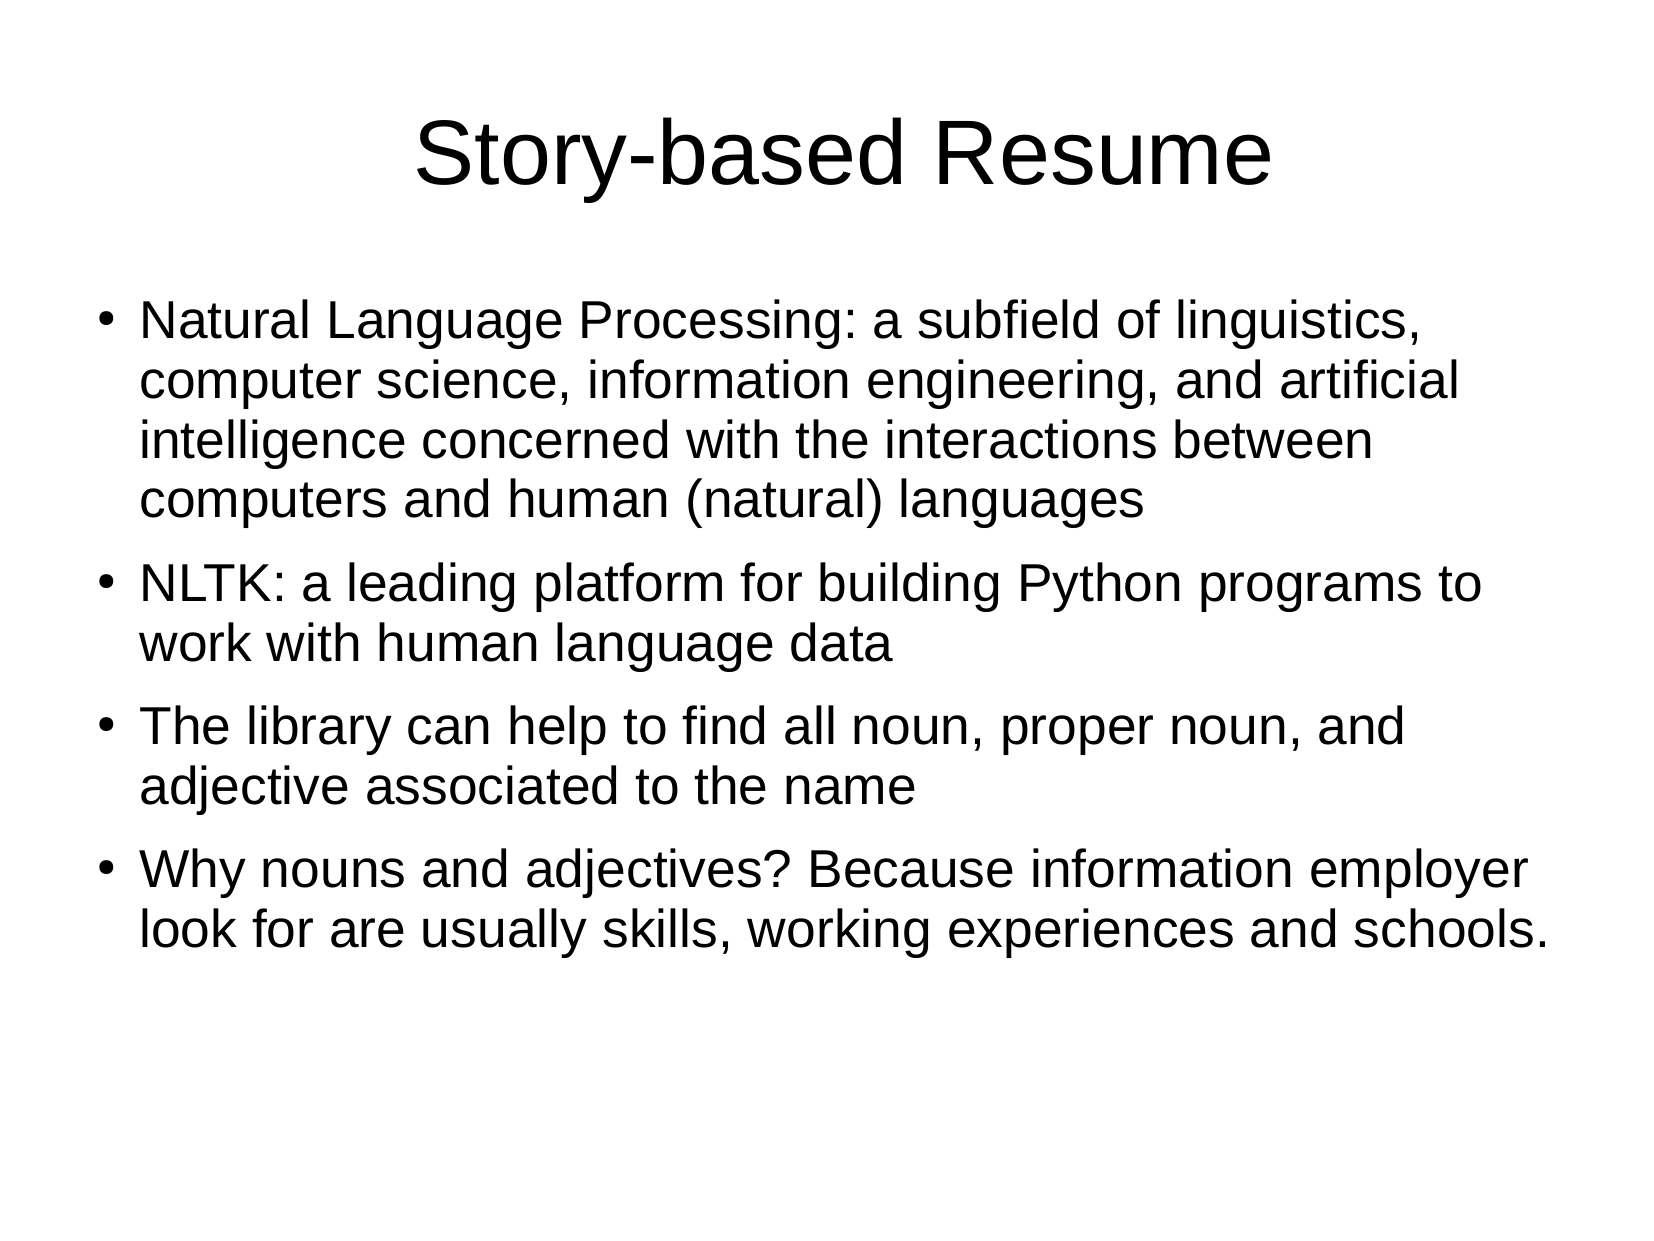

# Story-based Resume
Natural Language Processing: a subfield of linguistics, computer science, information engineering, and artificial intelligence concerned with the interactions between computers and human (natural) languages
NLTK: a leading platform for building Python programs to work with human language data
The library can help to find all noun, proper noun, and adjective associated to the name
Why nouns and adjectives? Because information employer look for are usually skills, working experiences and schools.